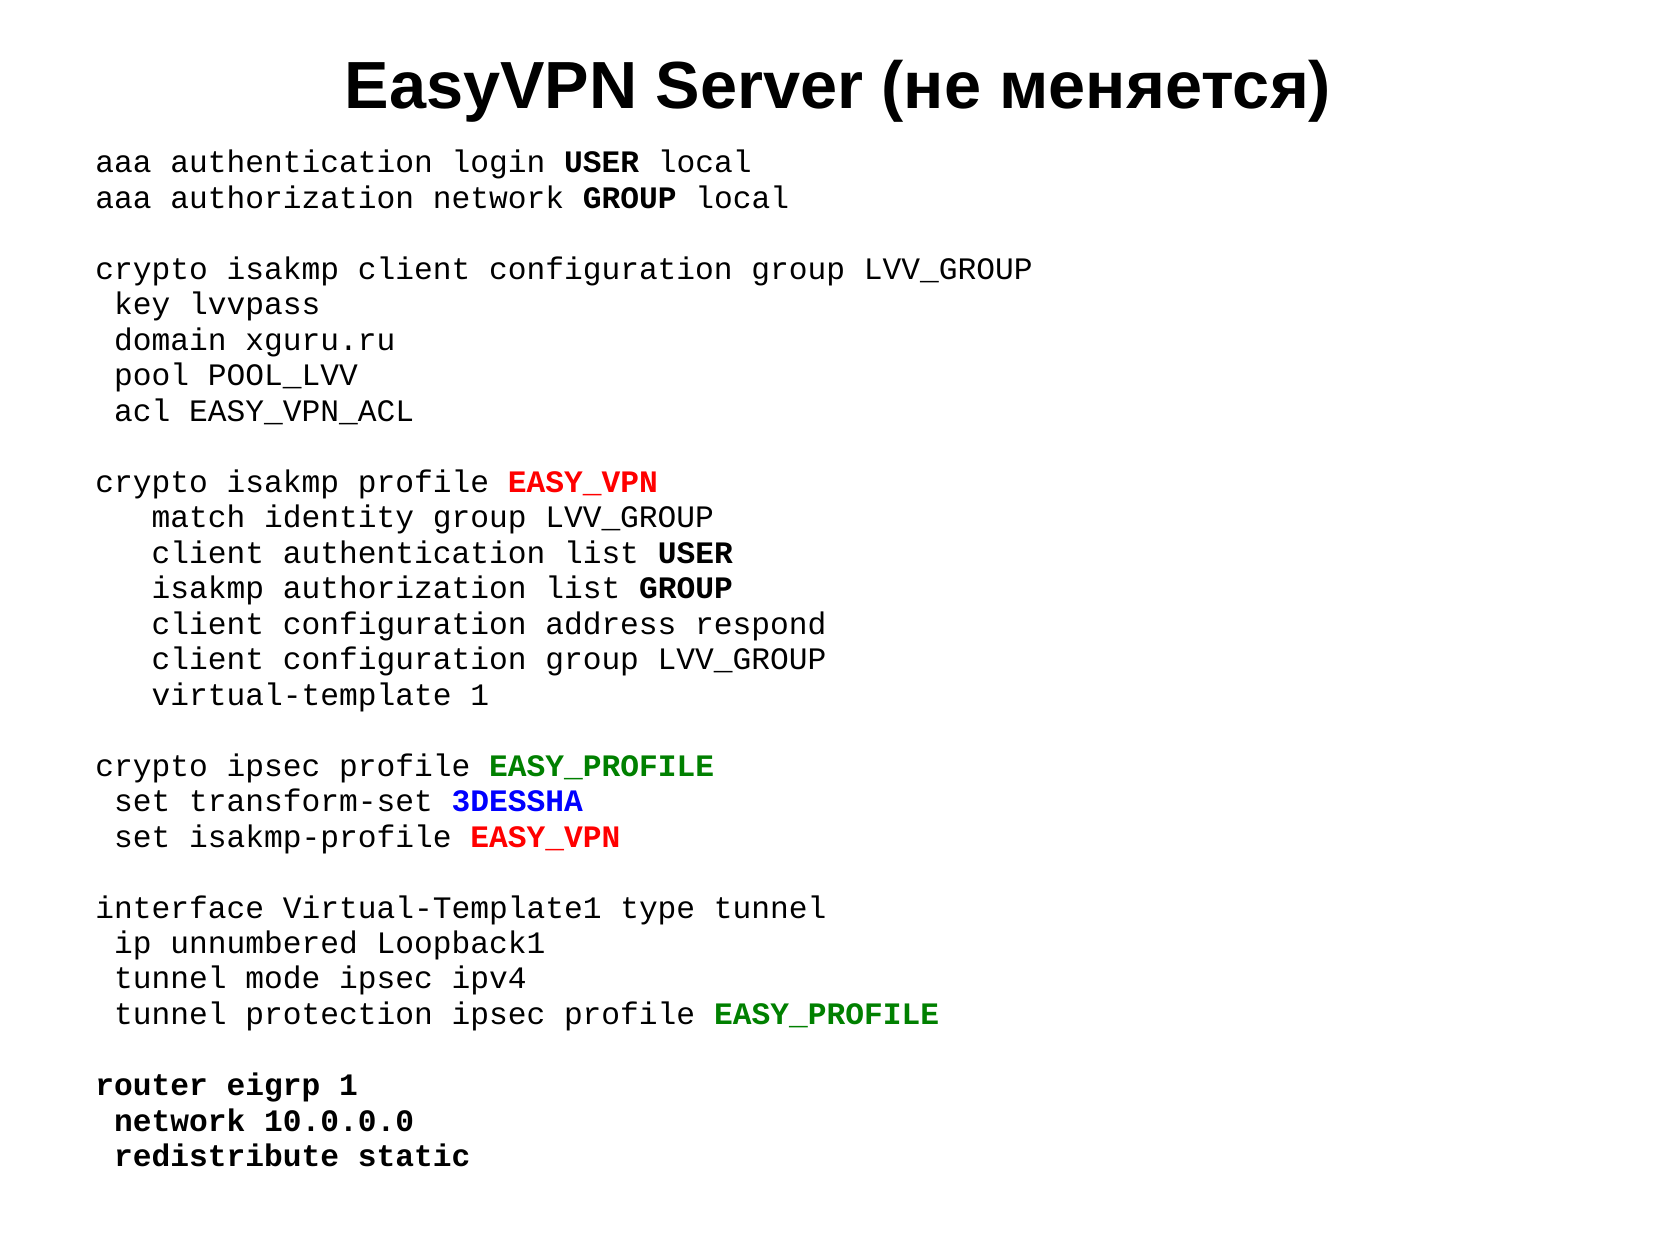

EasyVPN Server (не меняется)
# aaa authentication login USER local
aaa authorization network GROUP local
crypto isakmp client configuration group LVV_GROUP
 key lvvpass
 domain xguru.ru
 pool POOL_LVV
 acl EASY_VPN_ACL
crypto isakmp profile EASY_VPN
 match identity group LVV_GROUP
 client authentication list USER
 isakmp authorization list GROUP
 client configuration address respond
 client configuration group LVV_GROUP
 virtual-template 1
crypto ipsec profile EASY_PROFILE
 set transform-set 3DESSHA
 set isakmp-profile EASY_VPN
interface Virtual-Template1 type tunnel
 ip unnumbered Loopback1
 tunnel mode ipsec ipv4
 tunnel protection ipsec profile EASY_PROFILE
router eigrp 1
 network 10.0.0.0
 redistribute static